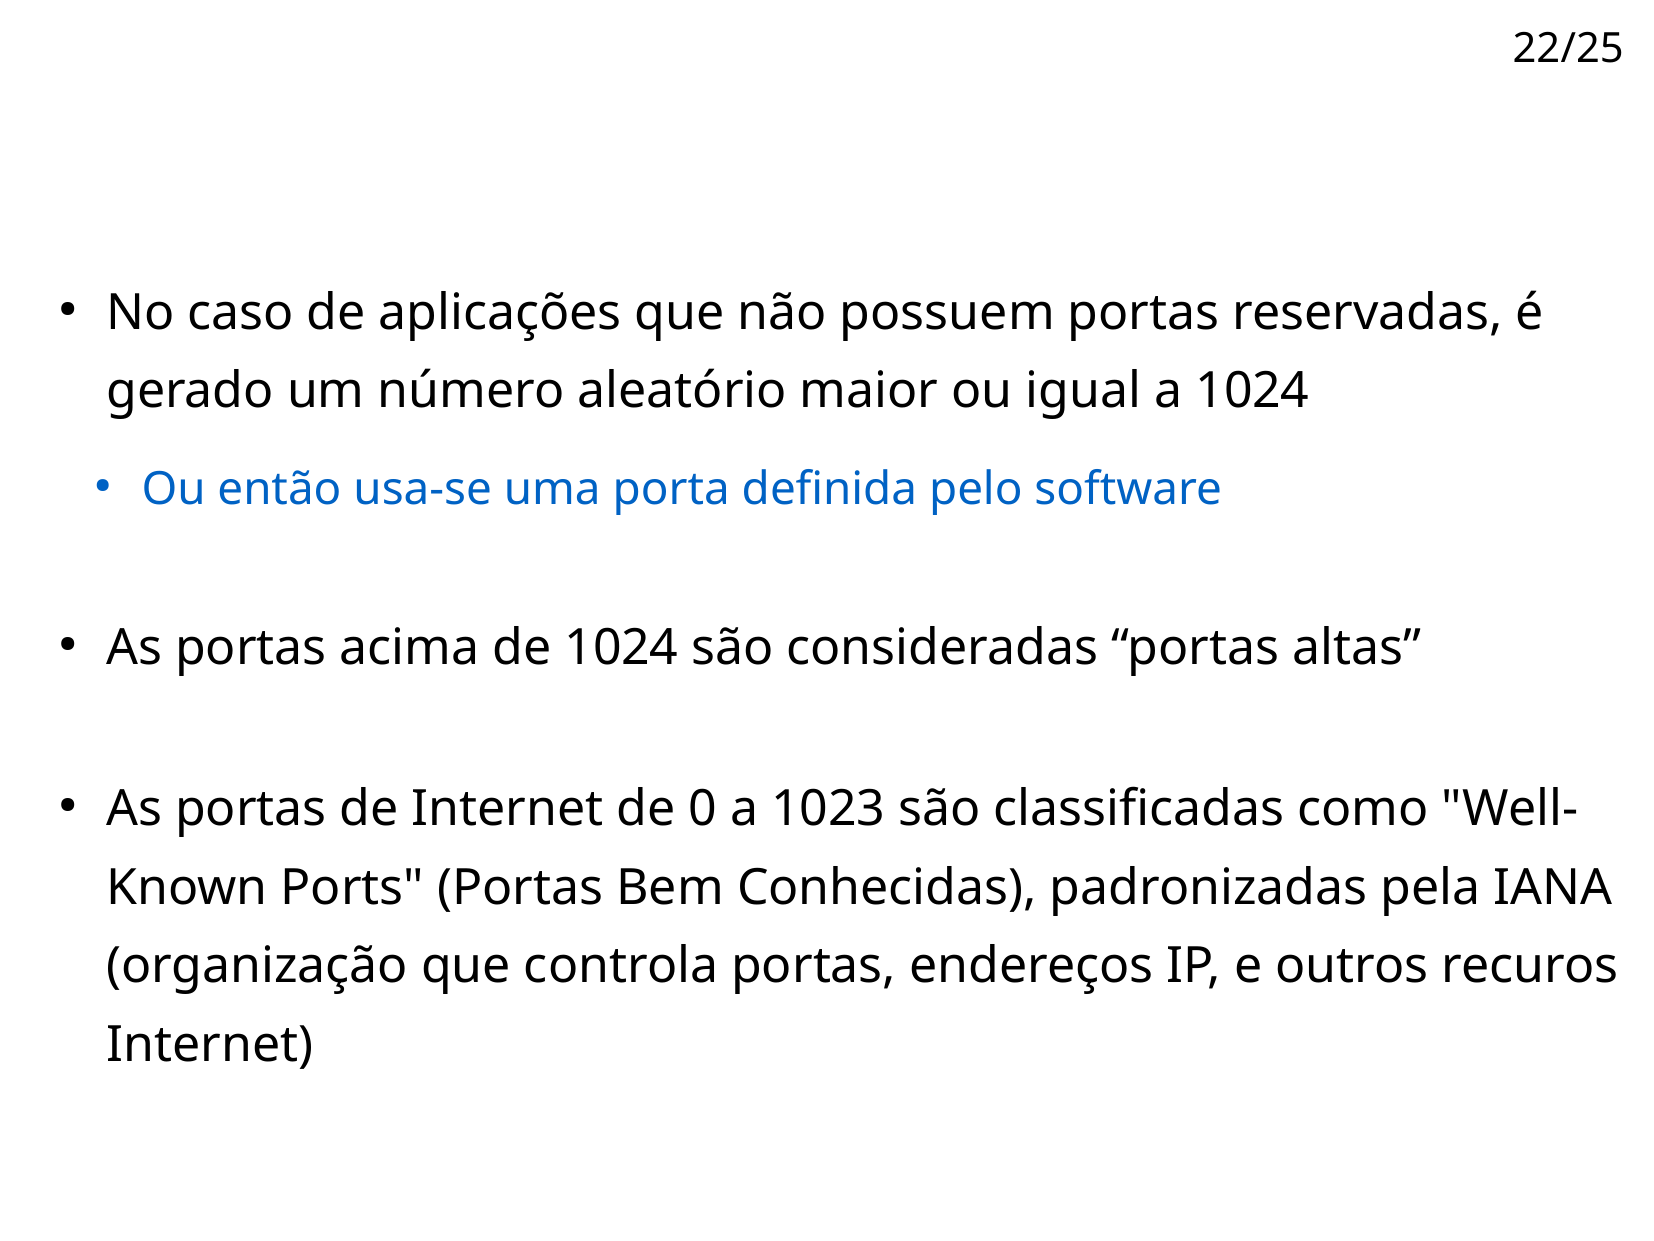

22
#
No caso de aplicações que não possuem portas reservadas, é gerado um número aleatório maior ou igual a 1024
Ou então usa-se uma porta definida pelo software
As portas acima de 1024 são consideradas “portas altas”
As portas de Internet de 0 a 1023 são classificadas como "Well-Known Ports" (Portas Bem Conhecidas), padronizadas pela IANA (organização que controla portas, endereços IP, e outros recuros Internet)